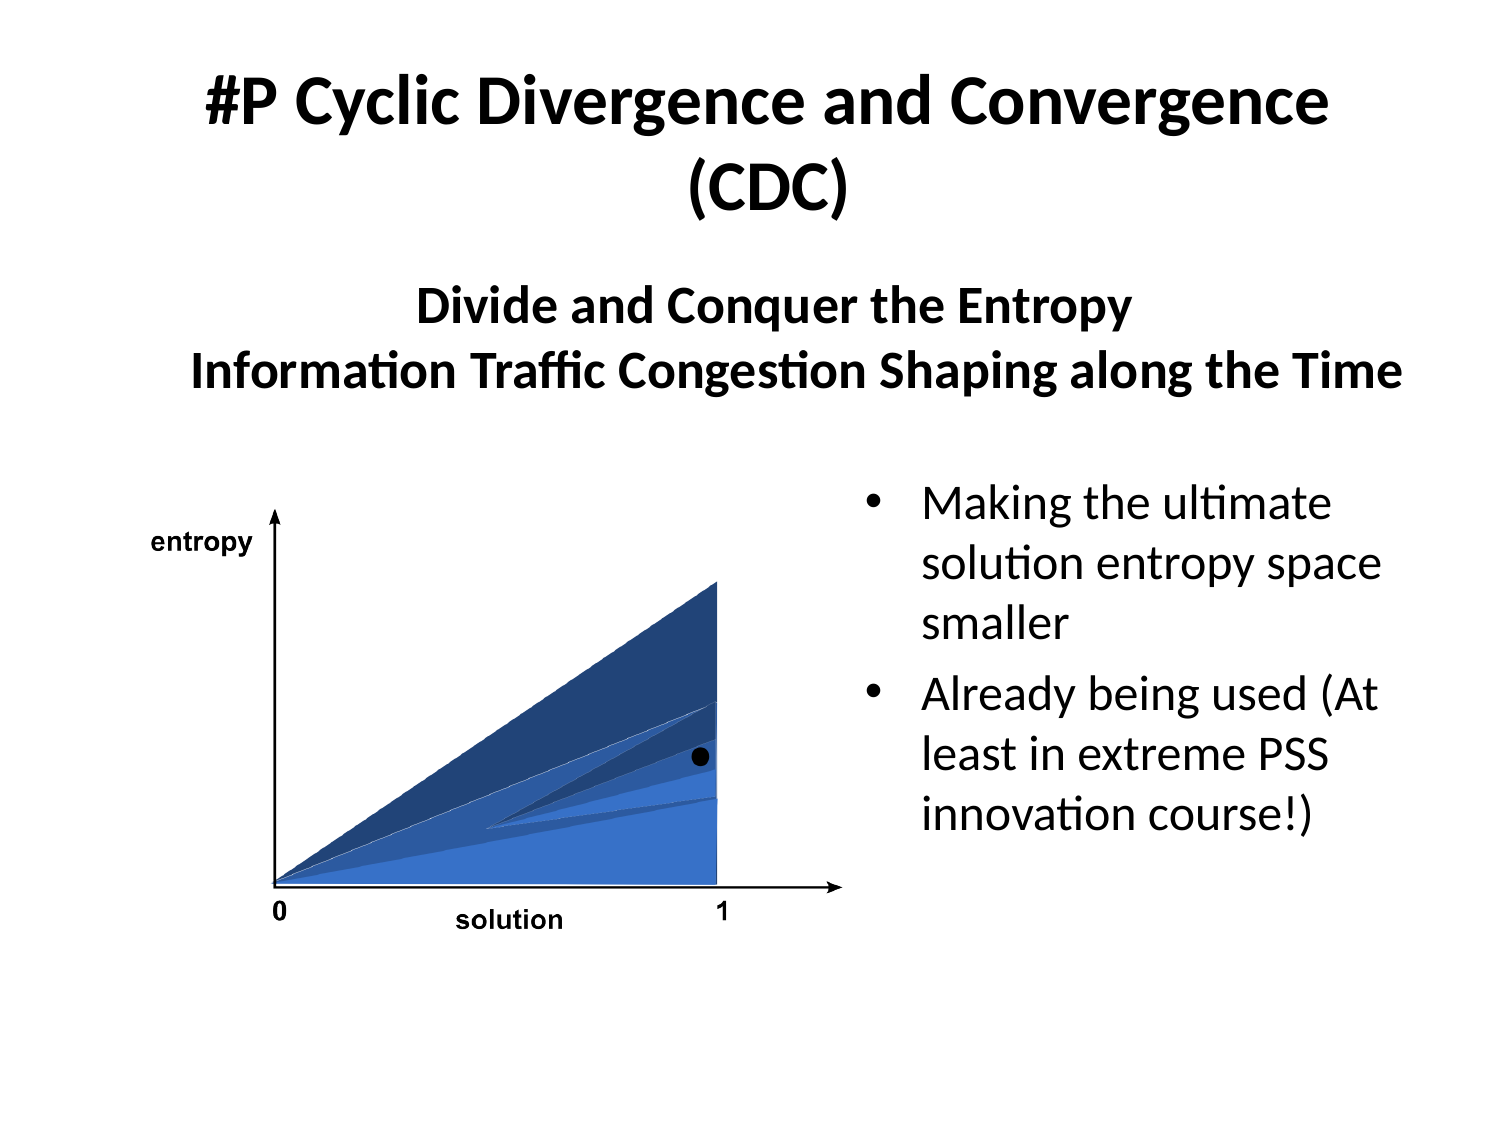

# #P Cyclic Divergence and Convergence (CDC)
Divide and Conquer the Entropy
Information Traffic Congestion Shaping along the Time
Making the ultimate solution entropy space smaller
Already being used (At least in extreme PSS innovation course!)